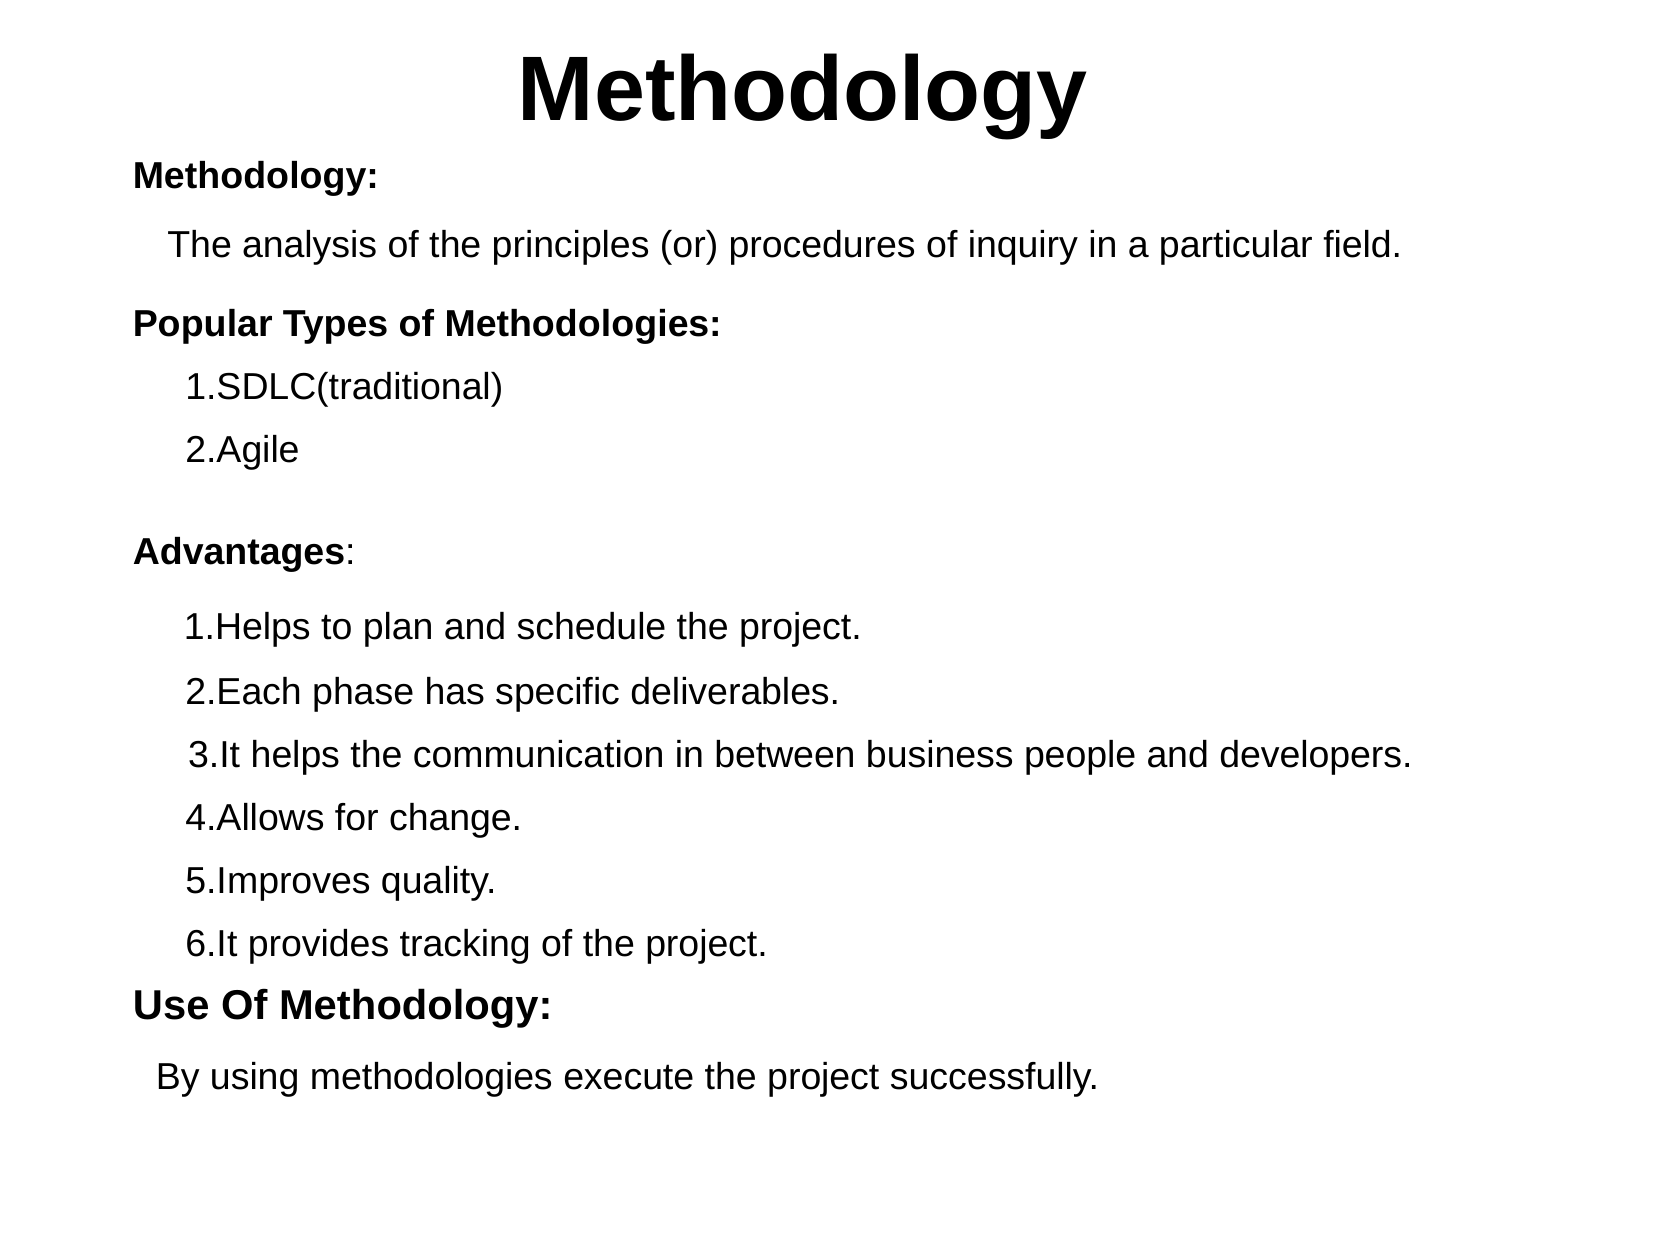

# Methodology
Methodology:
 The analysis of the principles (or) procedures of inquiry in a particular field.
Popular Types of Methodologies:
 1.SDLC(traditional)
 2.Agile
Advantages:
 1.Helps to plan and schedule the project.
 2.Each phase has specific deliverables.
 3.It helps the communication in between business people and developers.
 4.Allows for change.
 5.Improves quality.
 6.It provides tracking of the project.
Use Of Methodology:
 By using methodologies execute the project successfully.